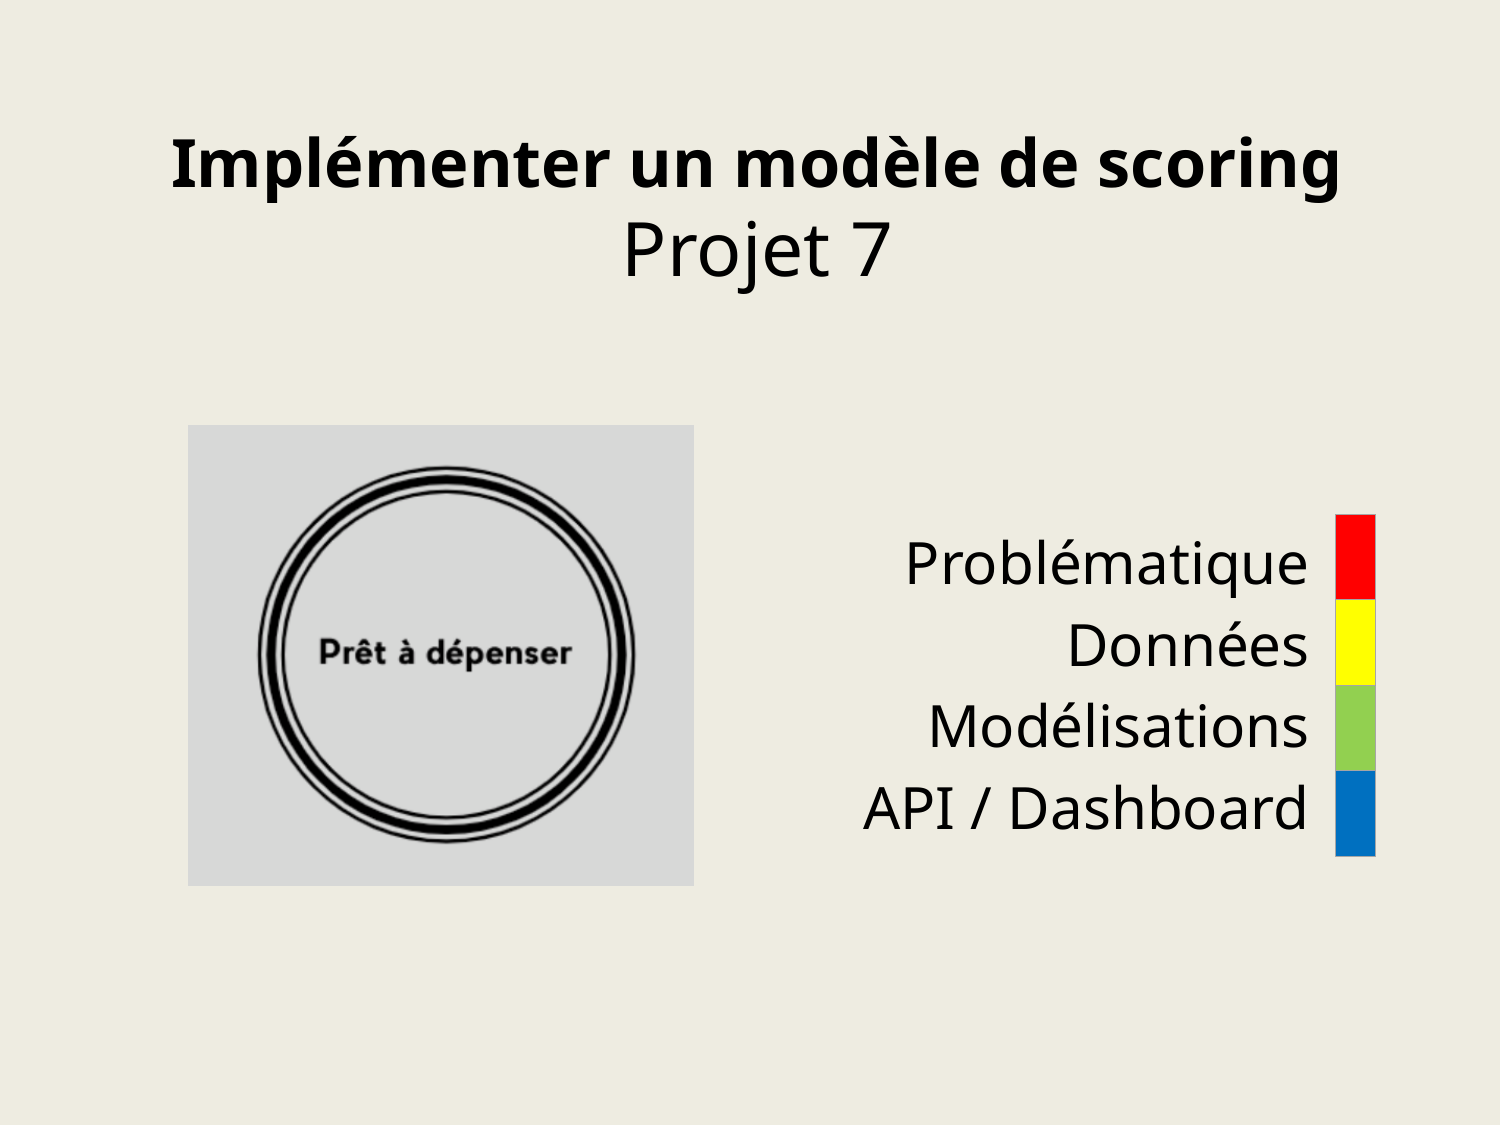

# Implémenter un modèle de scoring Projet 7
Problématique
Données
Modélisations
API / Dashboard